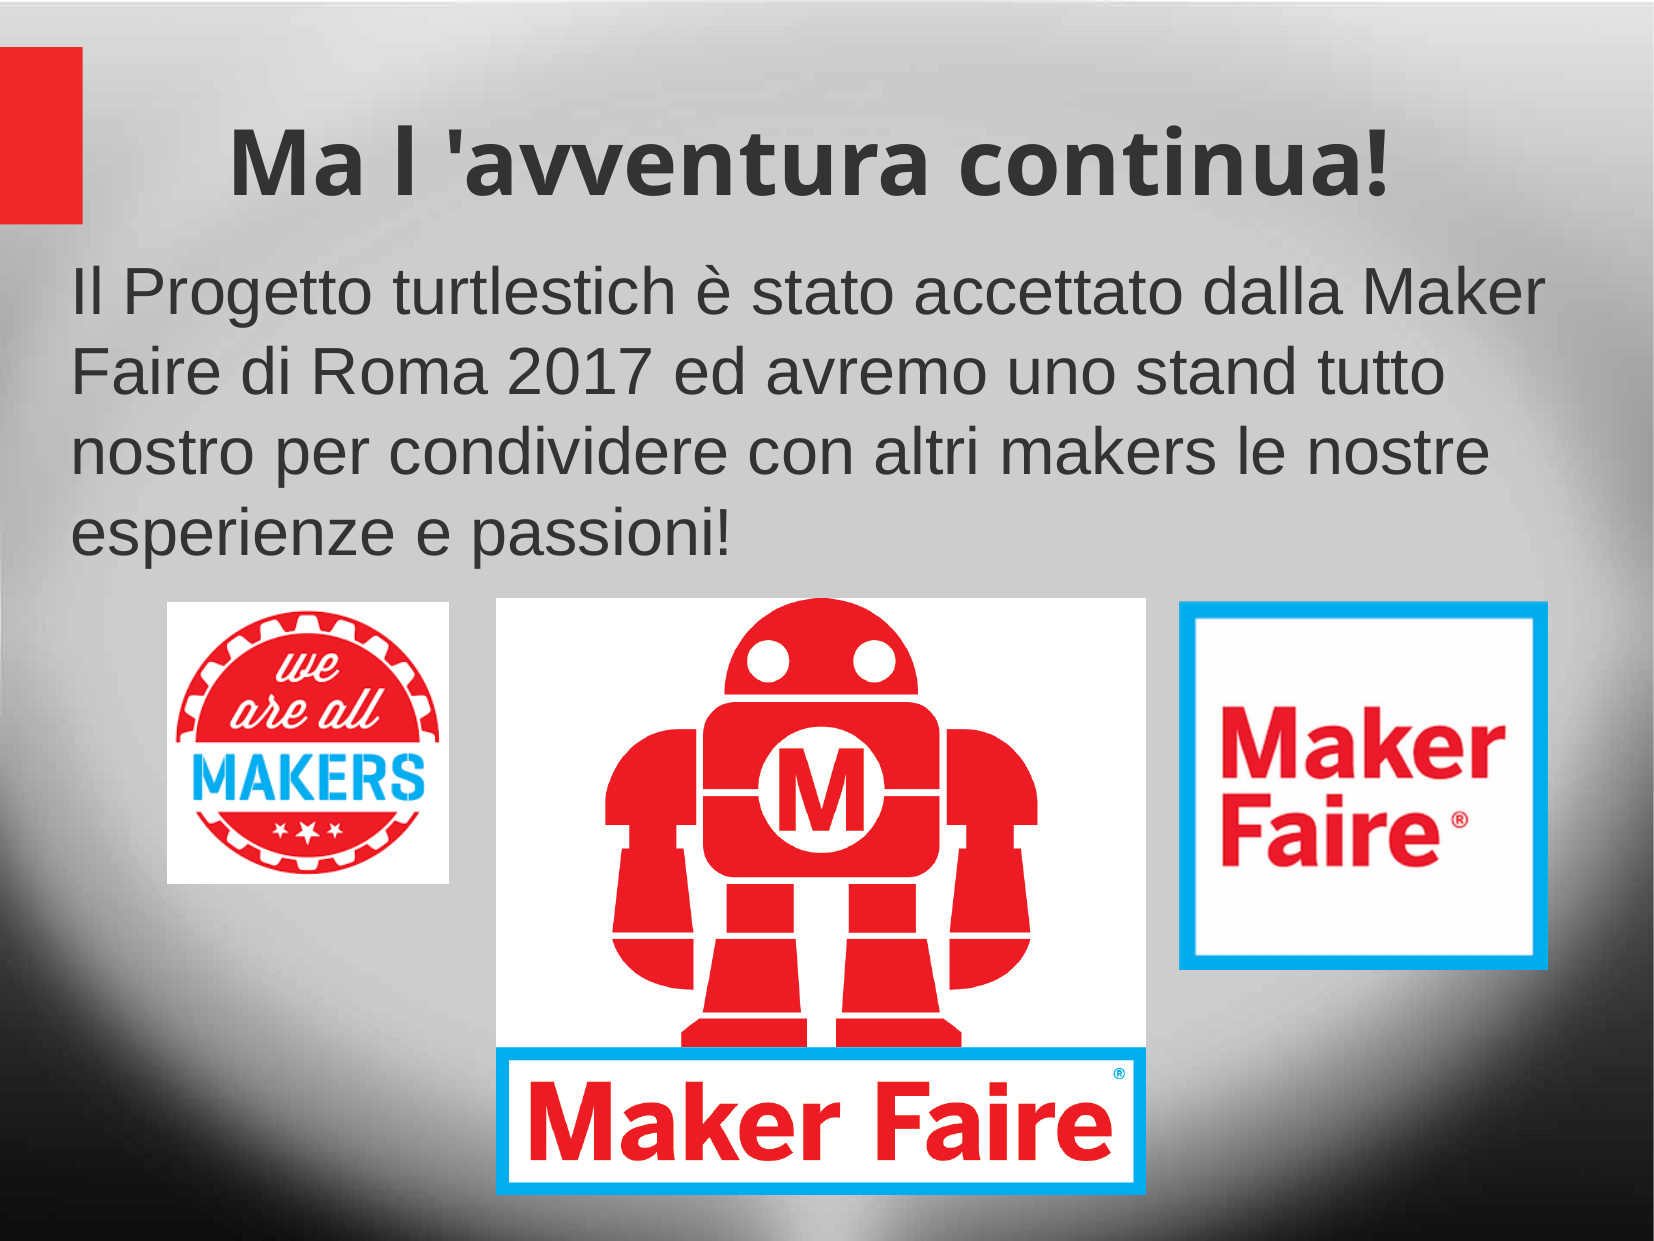

# Ma l 'avventura continua!
Il Progetto turtlestich è stato accettato dalla Maker Faire di Roma 2017 ed avremo uno stand tutto nostro per condividere con altri makers le nostre esperienze e passioni!